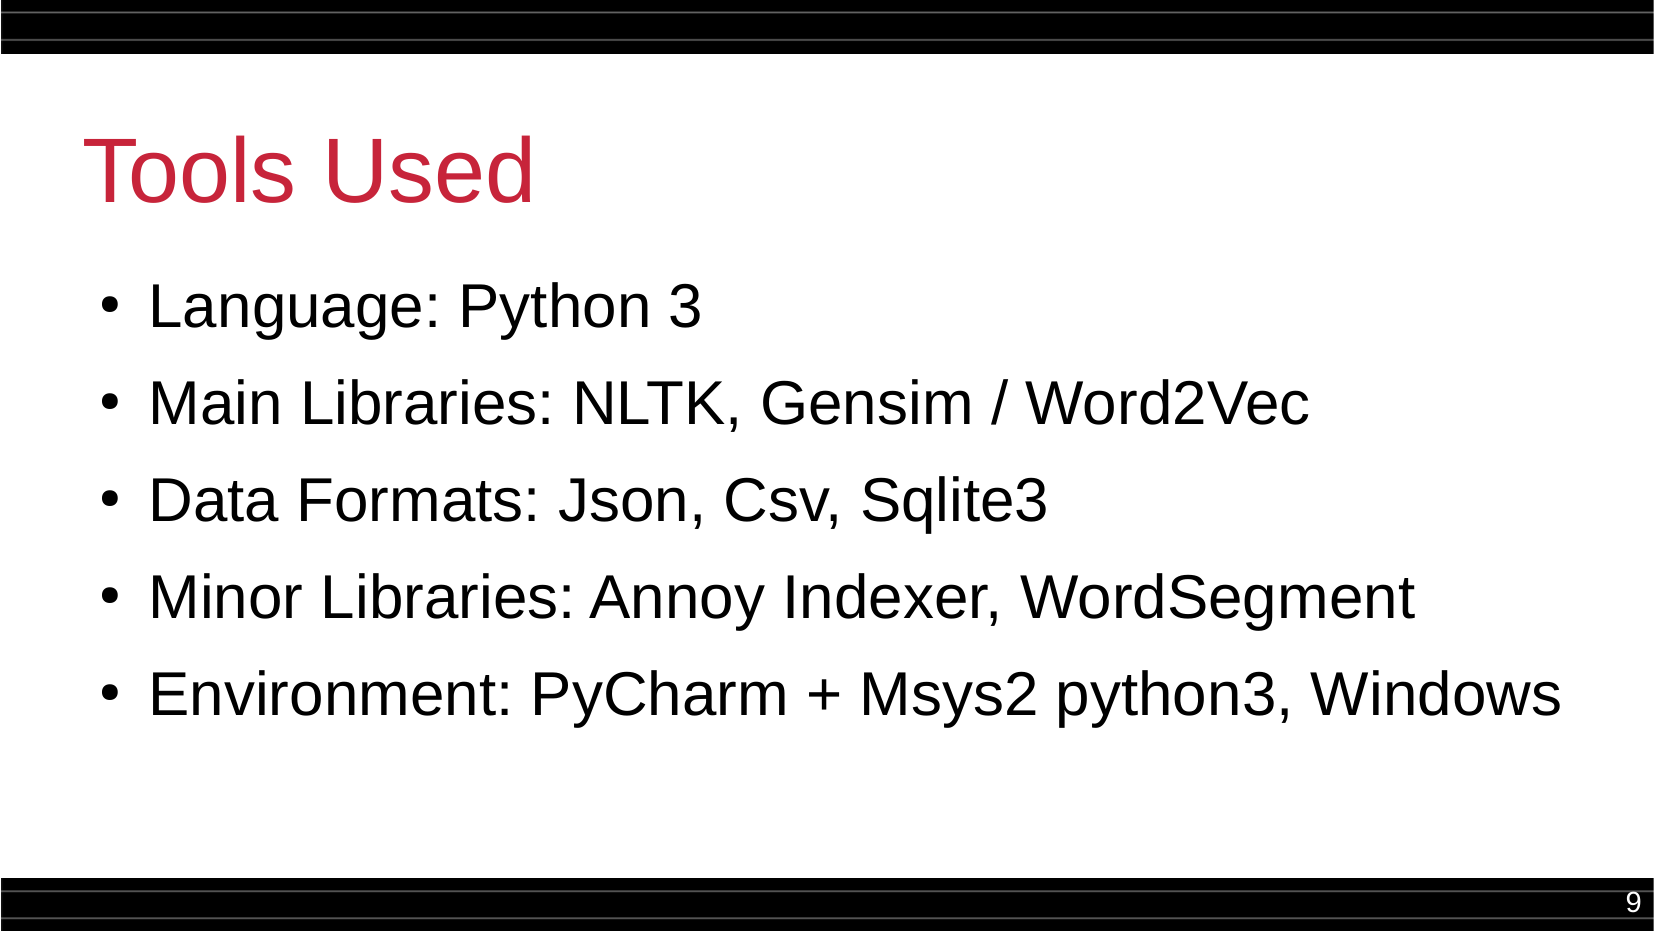

# Tools Used
Language: Python 3
Main Libraries: NLTK, Gensim / Word2Vec
Data Formats: Json, Csv, Sqlite3
Minor Libraries: Annoy Indexer, WordSegment
Environment: PyCharm + Msys2 python3, Windows